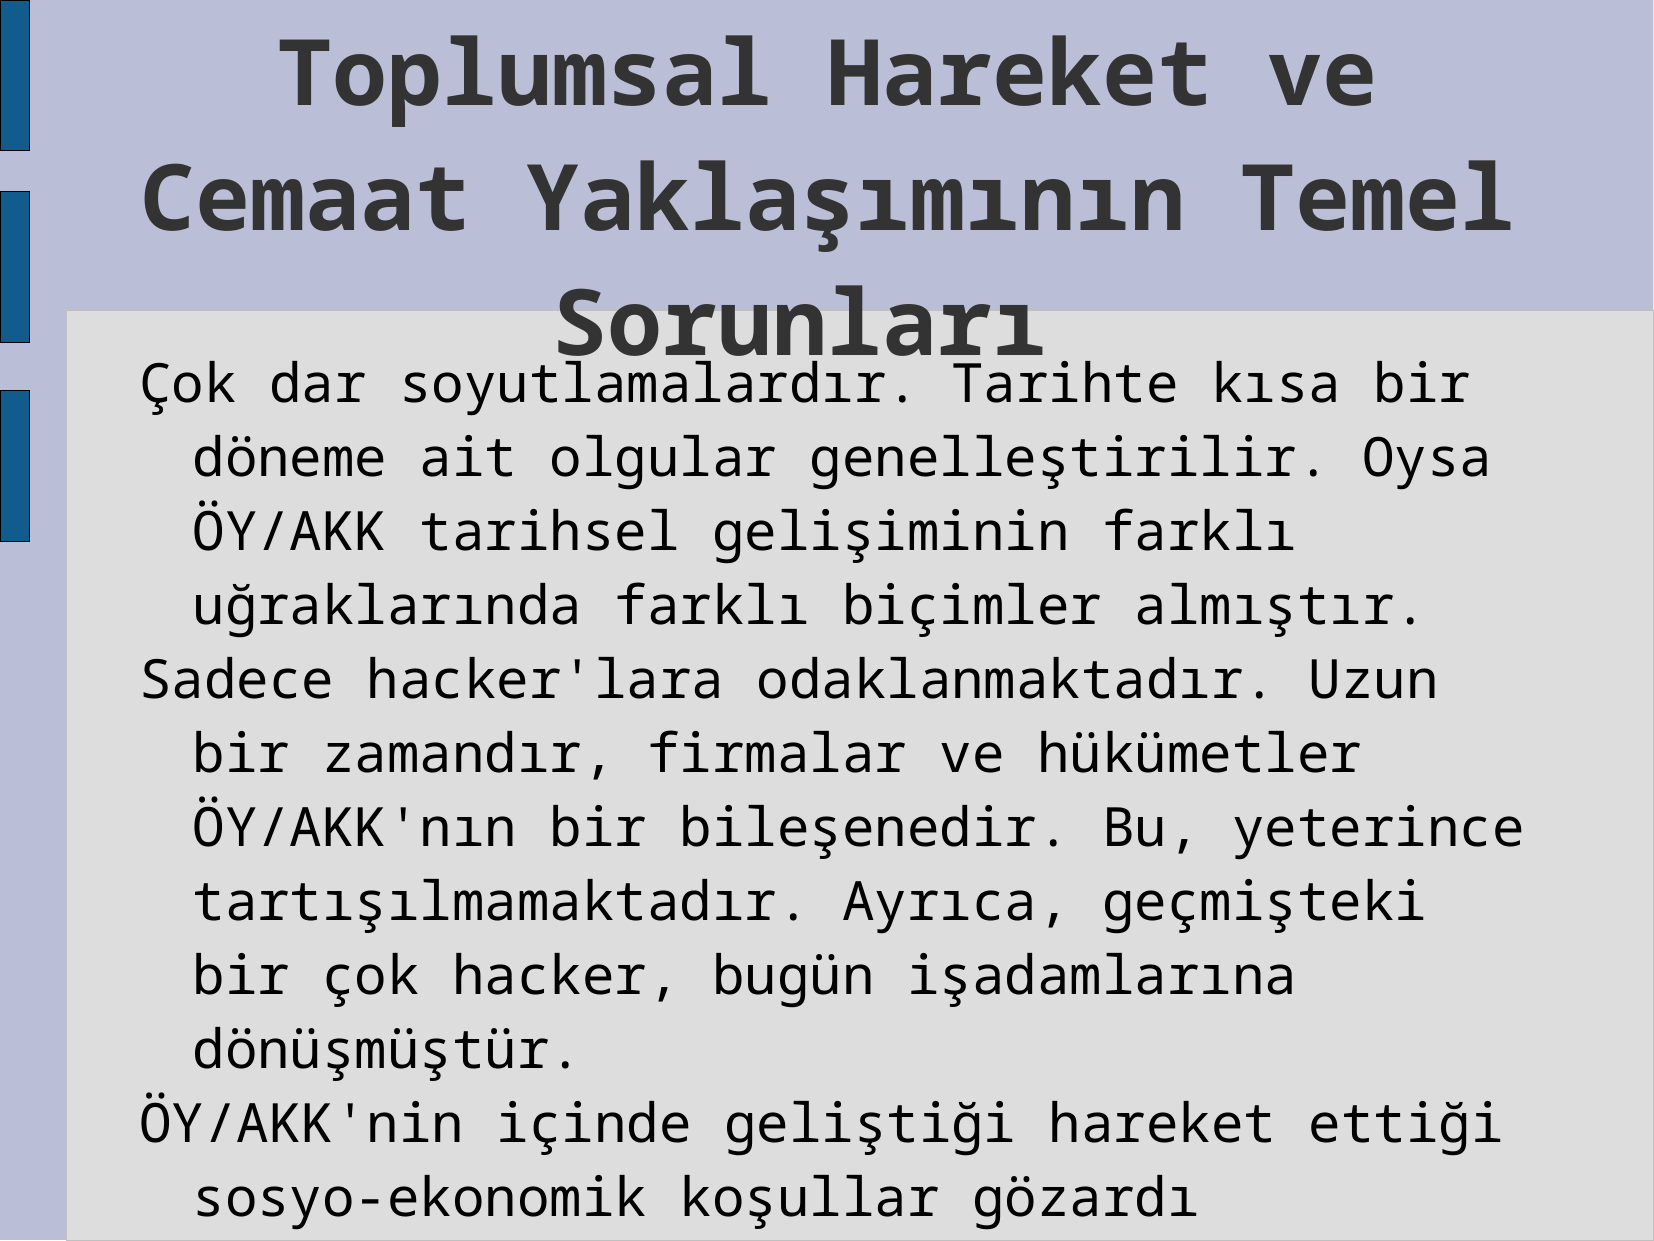

# Toplumsal Hareket ve Cemaat Yaklaşımının Temel Sorunları
Çok dar soyutlamalardır. Tarihte kısa bir döneme ait olgular genelleştirilir. Oysa ÖY/AKK tarihsel gelişiminin farklı uğraklarında farklı biçimler almıştır.
Sadece hacker'lara odaklanmaktadır. Uzun bir zamandır, firmalar ve hükümetler ÖY/AKK'nın bir bileşenedir. Bu, yeterince tartışılmamaktadır. Ayrıca, geçmişteki bir çok hacker, bugün işadamlarına dönüşmüştür.
ÖY/AKK'nin içinde geliştiği hareket ettiği sosyo-ekonomik koşullar gözardı edilmektedir.